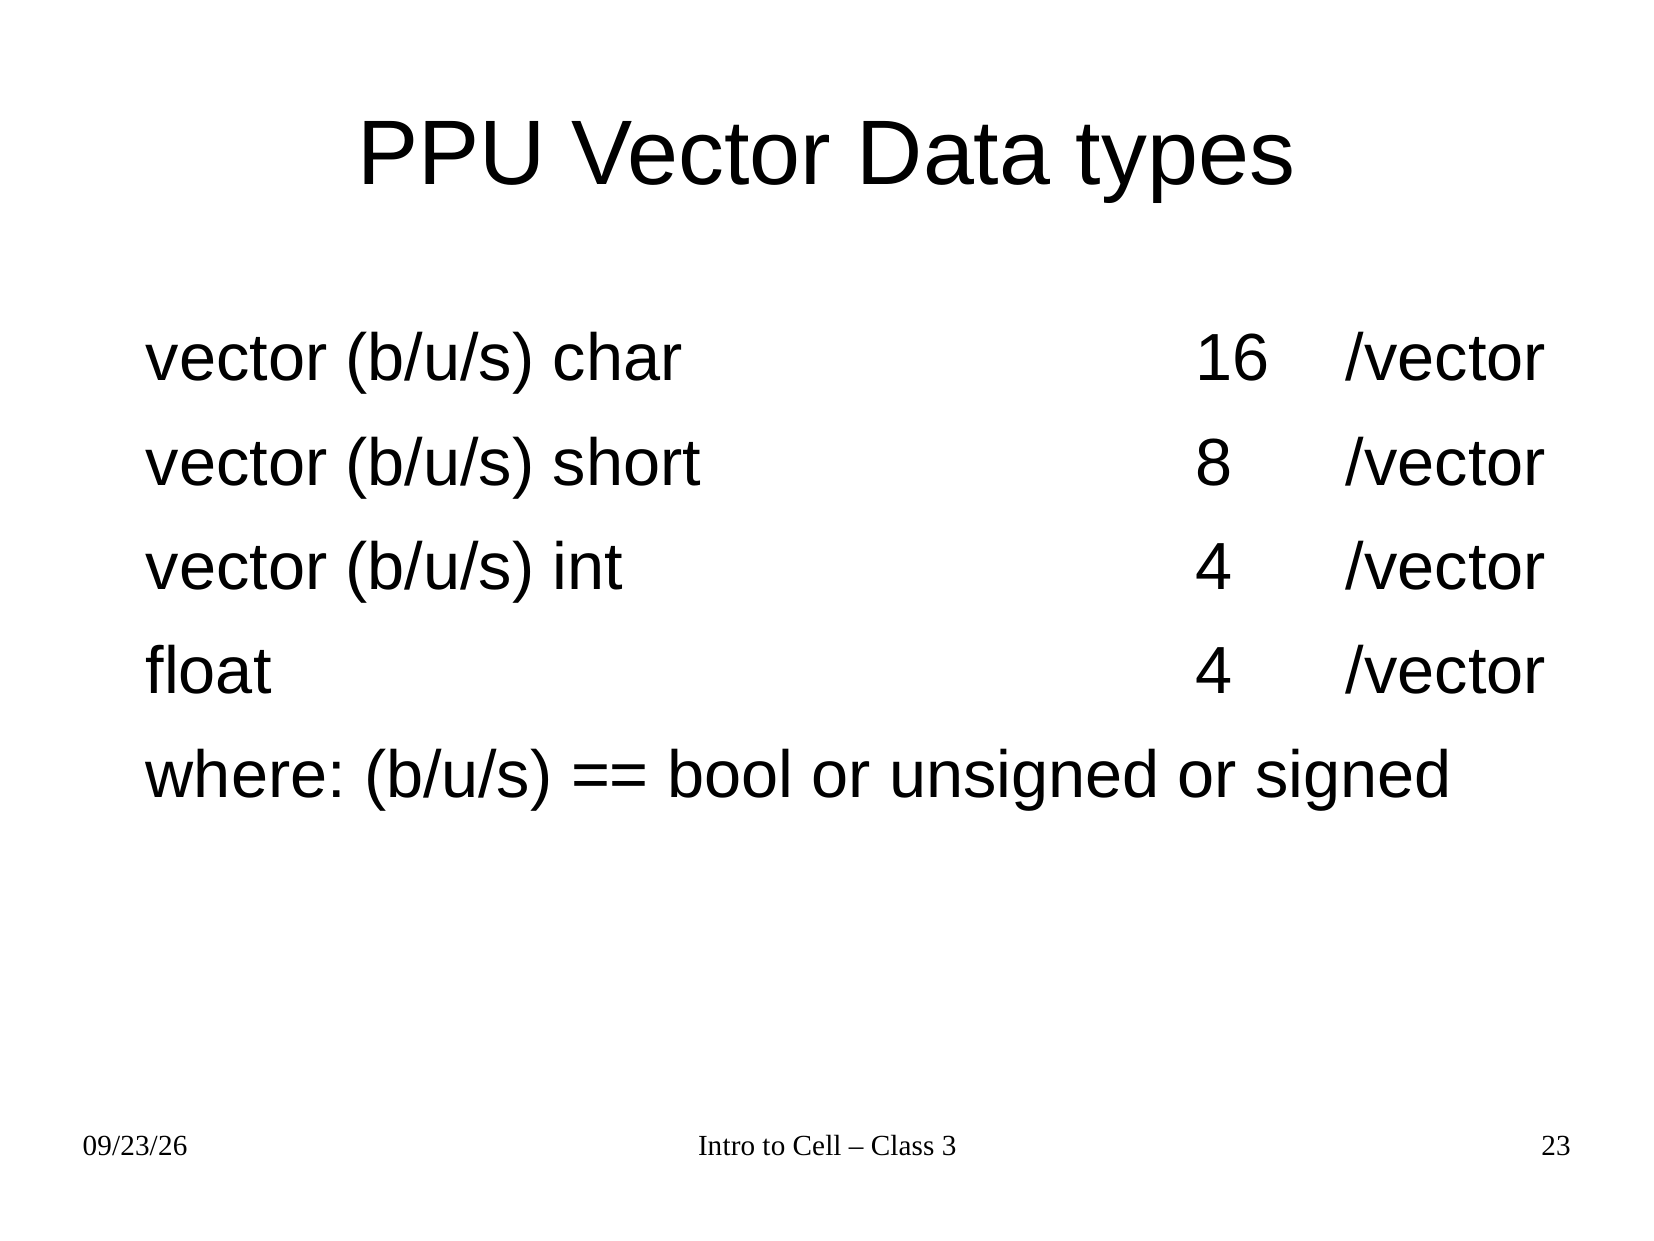

# PPU Vector Data types
vector (b/u/s) char							16		/vector
vector (b/u/s) short			 				8		/vector
vector (b/u/s) int								4		/vector
float													4		/vector
where: (b/u/s) == bool or unsigned or signed
Cell Programming Workshop
23